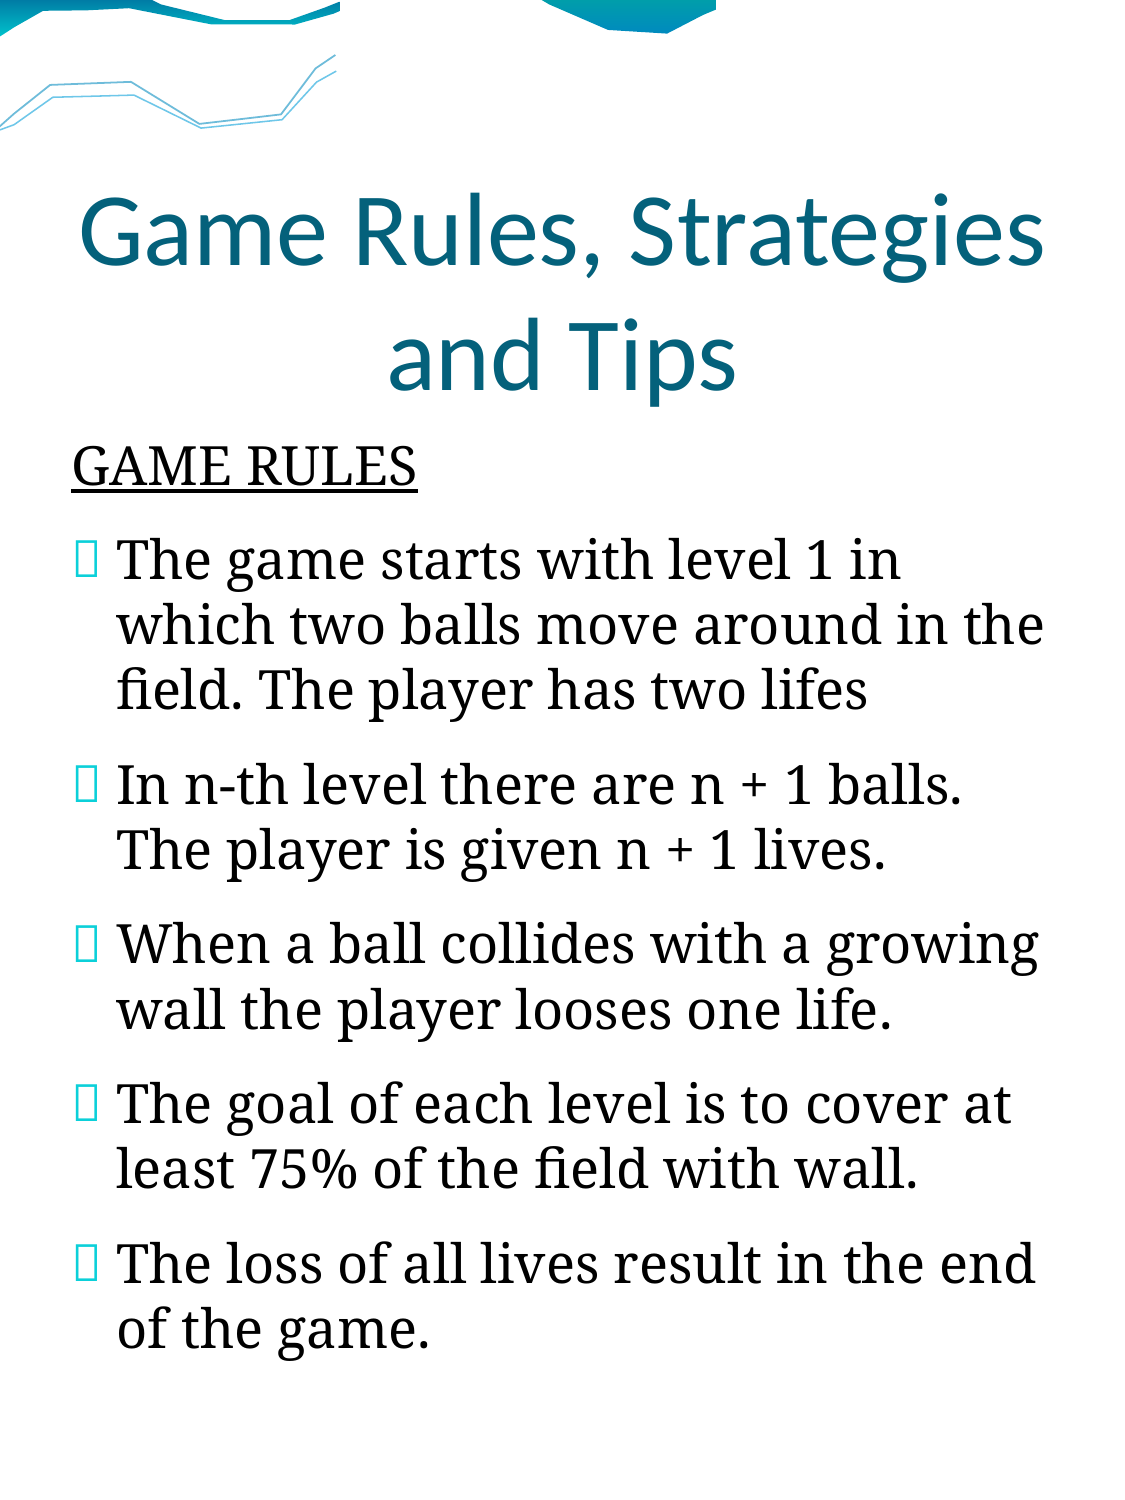

# Game Rules, Strategies and Tips
GAME RULES
The game starts with level 1 in which two balls move around in the ﬁeld. The player has two lifes
In n-th level there are n + 1 balls. The player is given n + 1 lives.
When a ball collides with a growing wall the player looses one life.
The goal of each level is to cover at least 75% of the ﬁeld with wall.
The loss of all lives result in the end of the game.